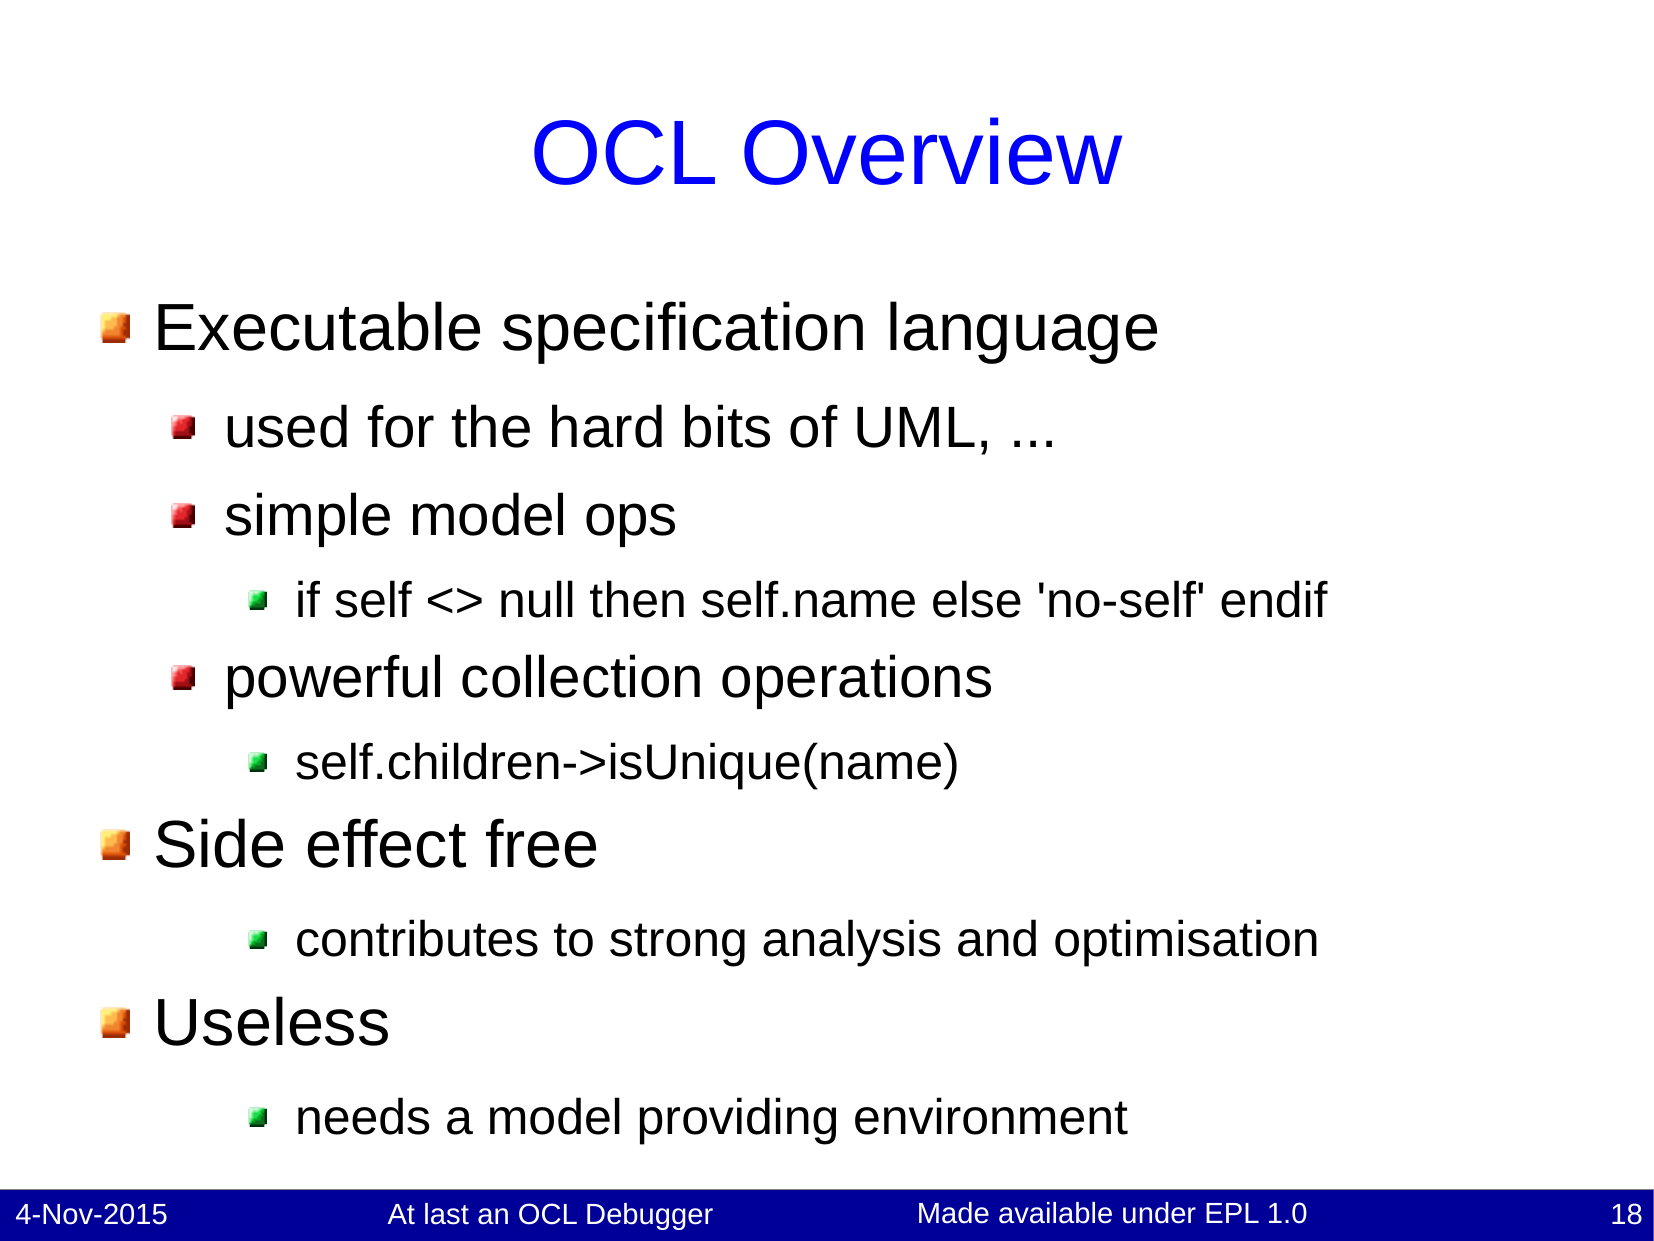

# OCL Overview
Executable specification language
used for the hard bits of UML, ...
simple model ops
if self <> null then self.name else 'no-self' endif
powerful collection operations
self.children->isUnique(name)
Side effect free
contributes to strong analysis and optimisation
Useless
needs a model providing environment
4-Nov-2015
At last an OCL Debugger
18